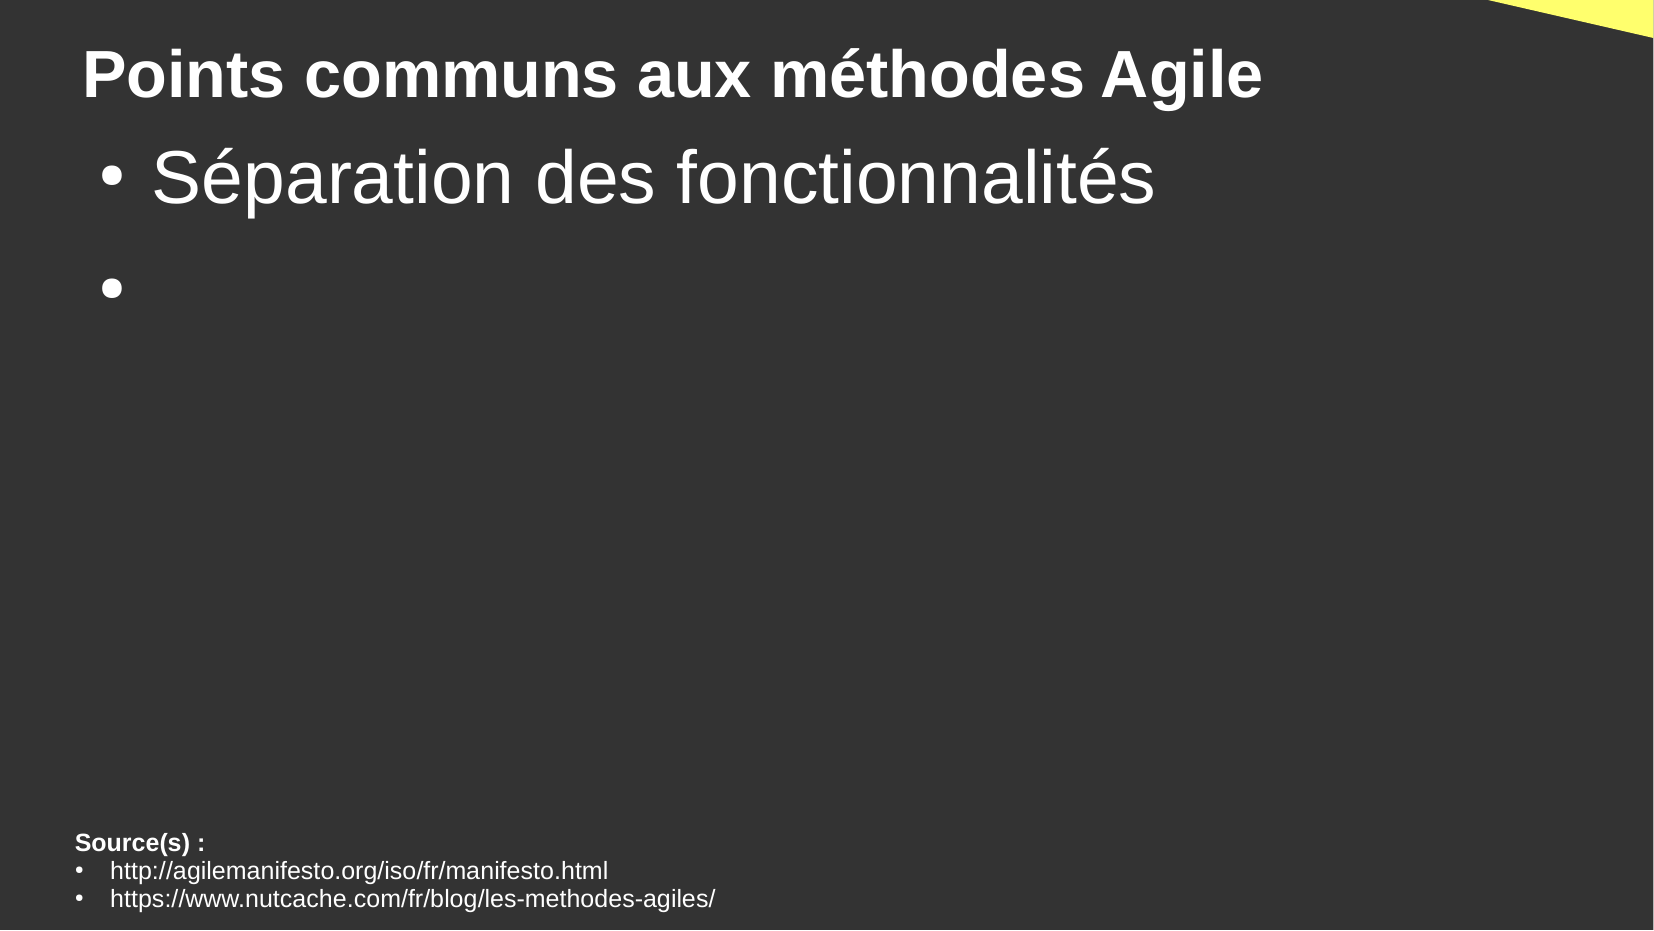

# Points communs aux méthodes Agile
Séparation des fonctionnalités
Source(s) :
http://agilemanifesto.org/iso/fr/manifesto.html
https://www.nutcache.com/fr/blog/les-methodes-agiles/